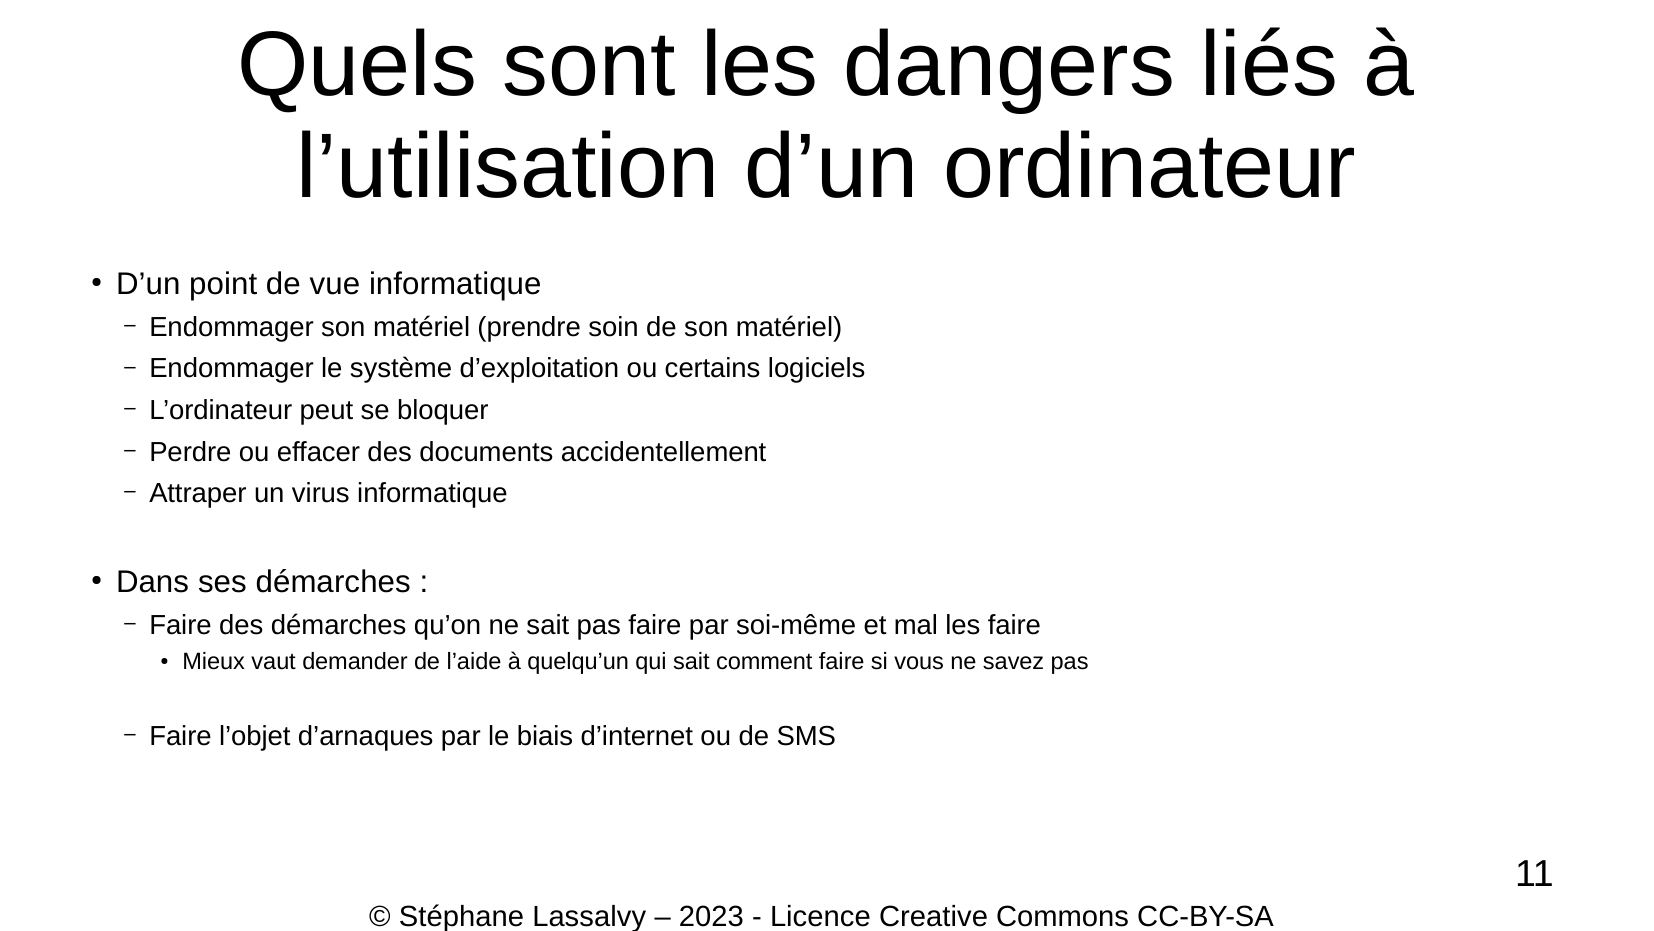

# Quels sont les dangers liés à l’utilisation d’un ordinateur
D’un point de vue informatique
Endommager son matériel (prendre soin de son matériel)
Endommager le système d’exploitation ou certains logiciels
L’ordinateur peut se bloquer
Perdre ou effacer des documents accidentellement
Attraper un virus informatique
Dans ses démarches :
Faire des démarches qu’on ne sait pas faire par soi-même et mal les faire
Mieux vaut demander de l’aide à quelqu’un qui sait comment faire si vous ne savez pas
Faire l’objet d’arnaques par le biais d’internet ou de SMS
© Stéphane Lassalvy – 2023 - Licence Creative Commons CC-BY-SA